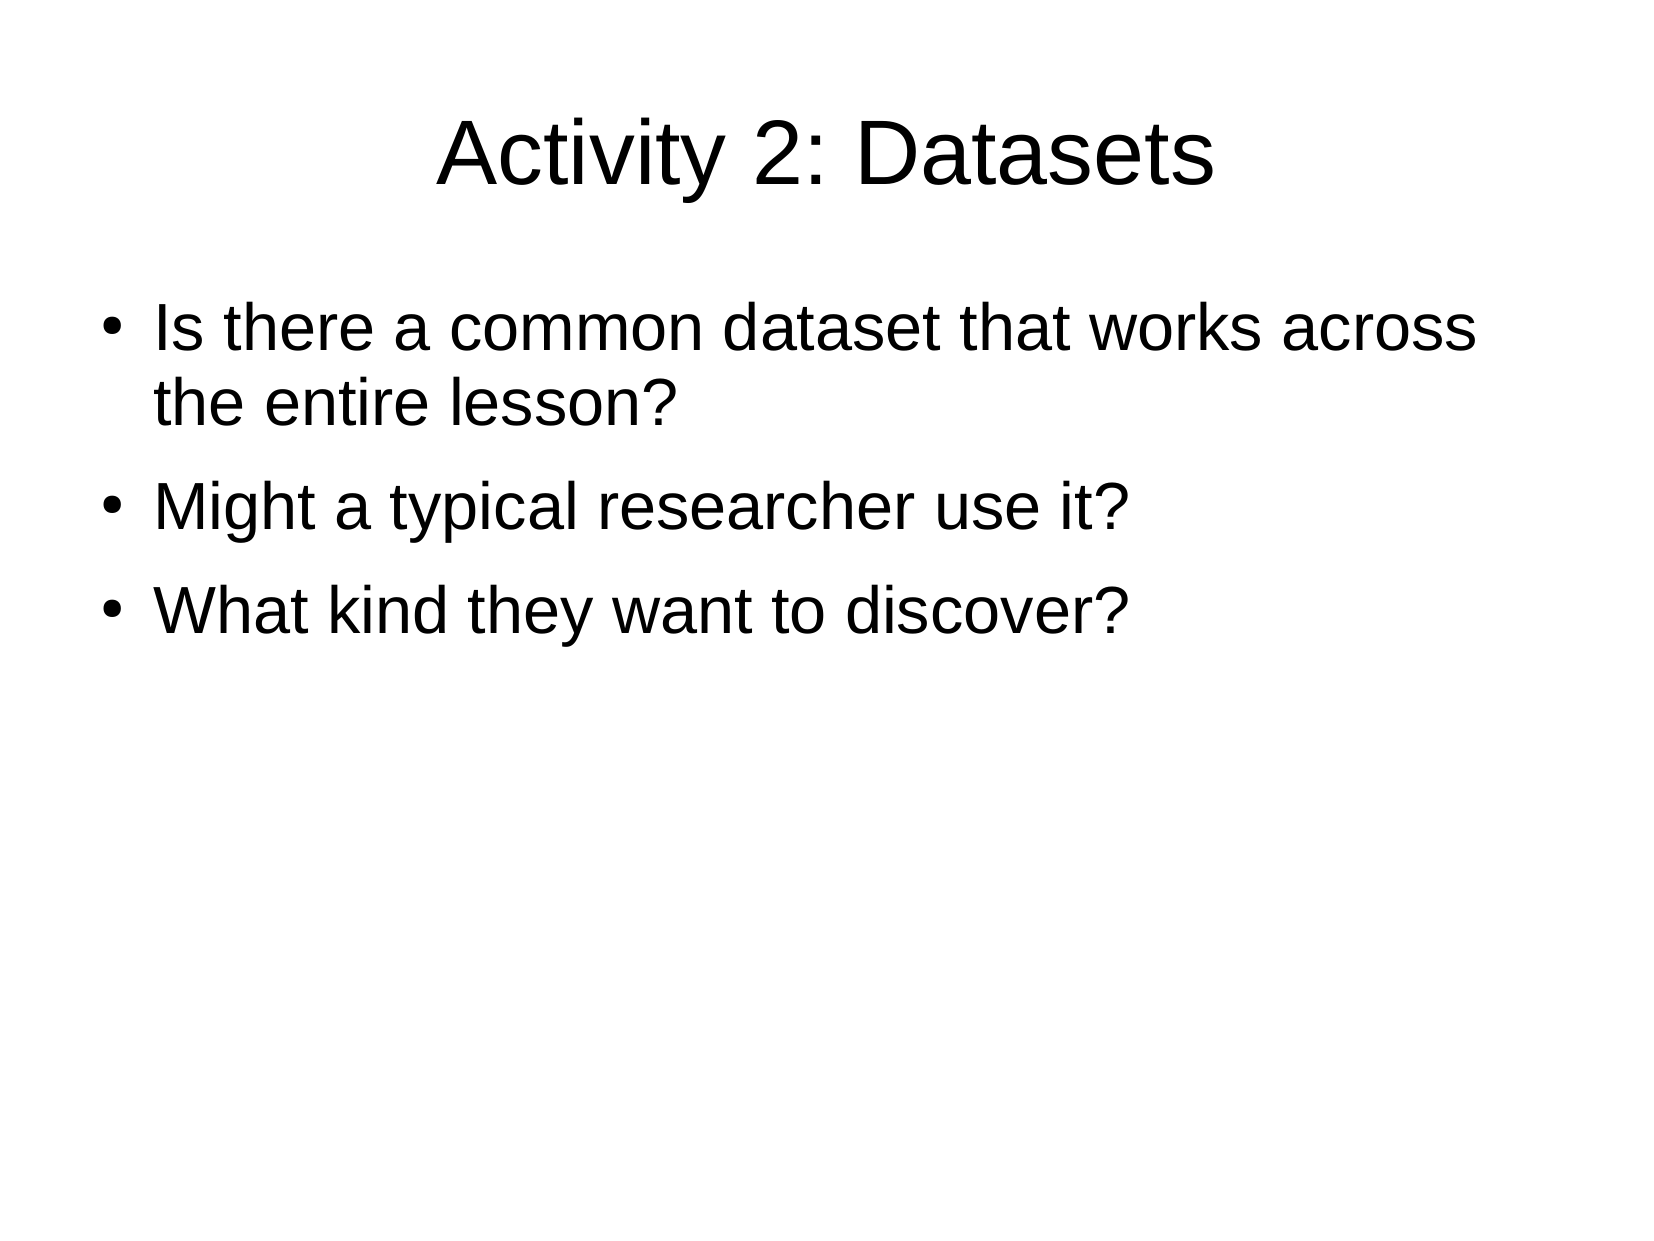

# Activity 2: Datasets
Is there a common dataset that works across the entire lesson?
Might a typical researcher use it?
What kind they want to discover?